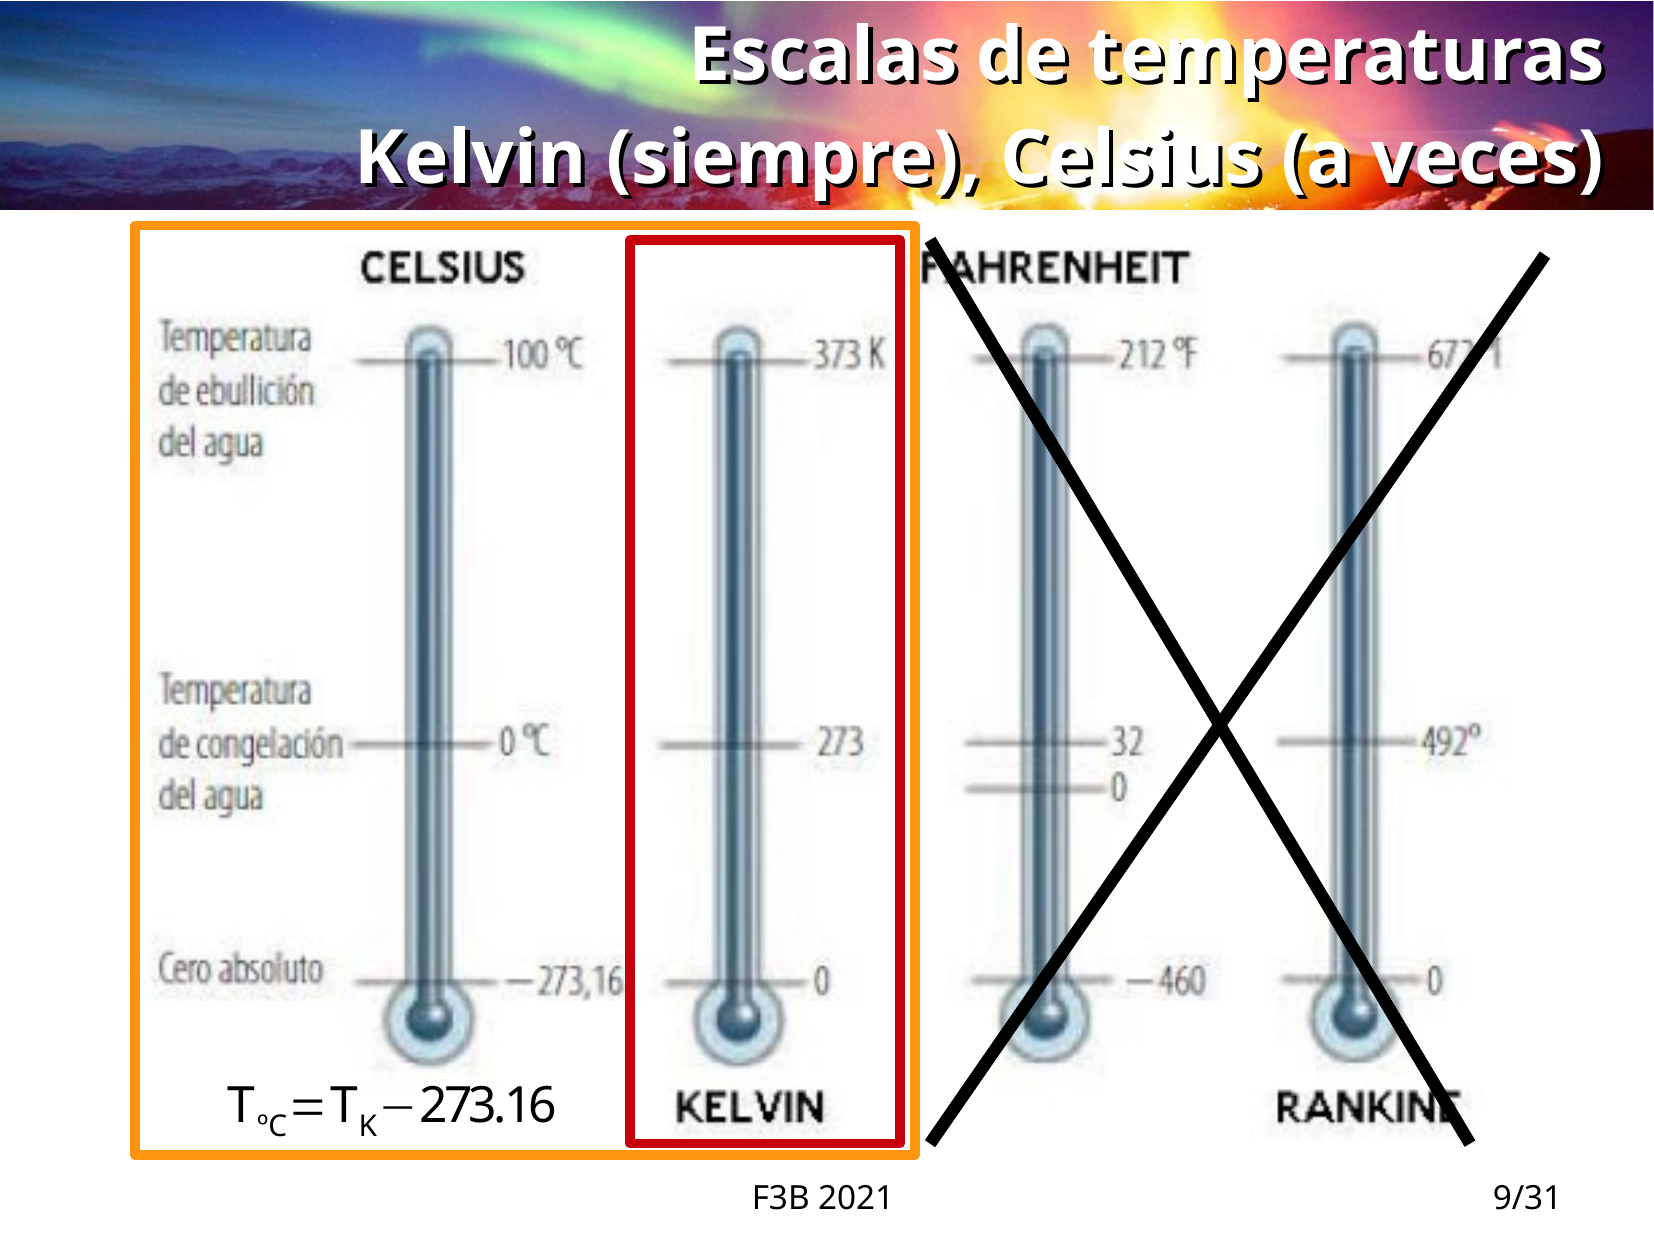

# Escalas de temperaturas Kelvin (siempre), Celsius (a veces)
F3B 2021
9